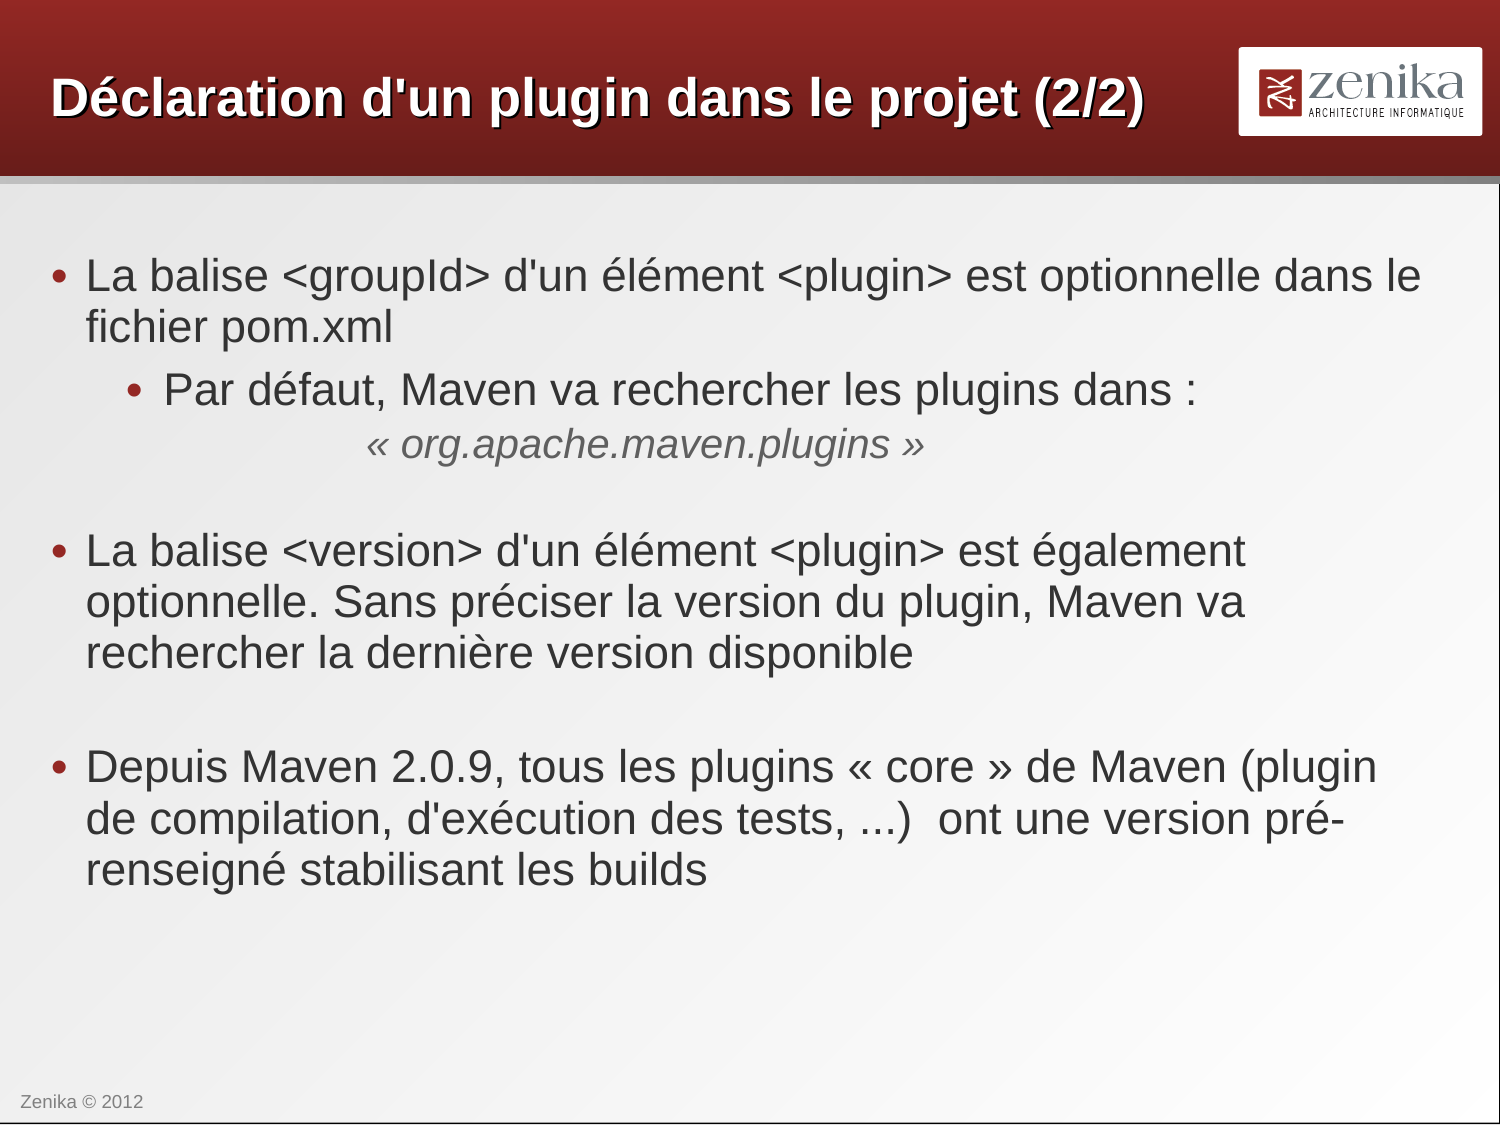

# Déclaration d'un plugin dans le projet (2/2)
La balise <groupId> d'un élément <plugin> est optionnelle dans le fichier pom.xml
Par défaut, Maven va rechercher les plugins dans :
« org.apache.maven.plugins »
La balise <version> d'un élément <plugin> est également optionnelle. Sans préciser la version du plugin, Maven va rechercher la dernière version disponible
Depuis Maven 2.0.9, tous les plugins « core » de Maven (plugin de compilation, d'exécution des tests, ...) ont une version pré-renseigné stabilisant les builds